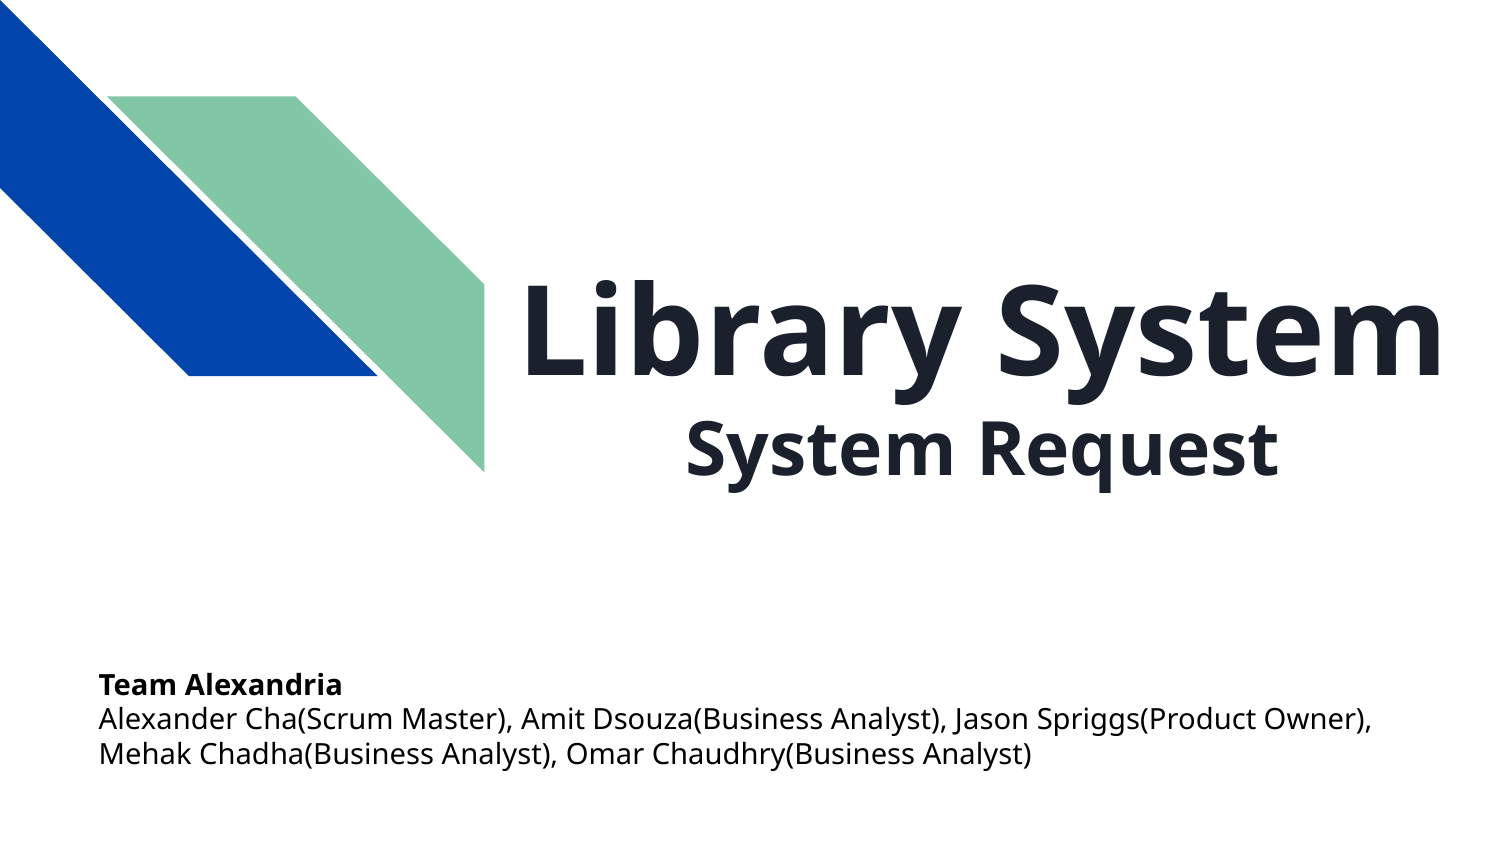

# Library System System Request
Team Alexandria
Alexander Cha(Scrum Master), Amit Dsouza(Business Analyst), Jason Spriggs(Product Owner), Mehak Chadha(Business Analyst), Omar Chaudhry(Business Analyst)